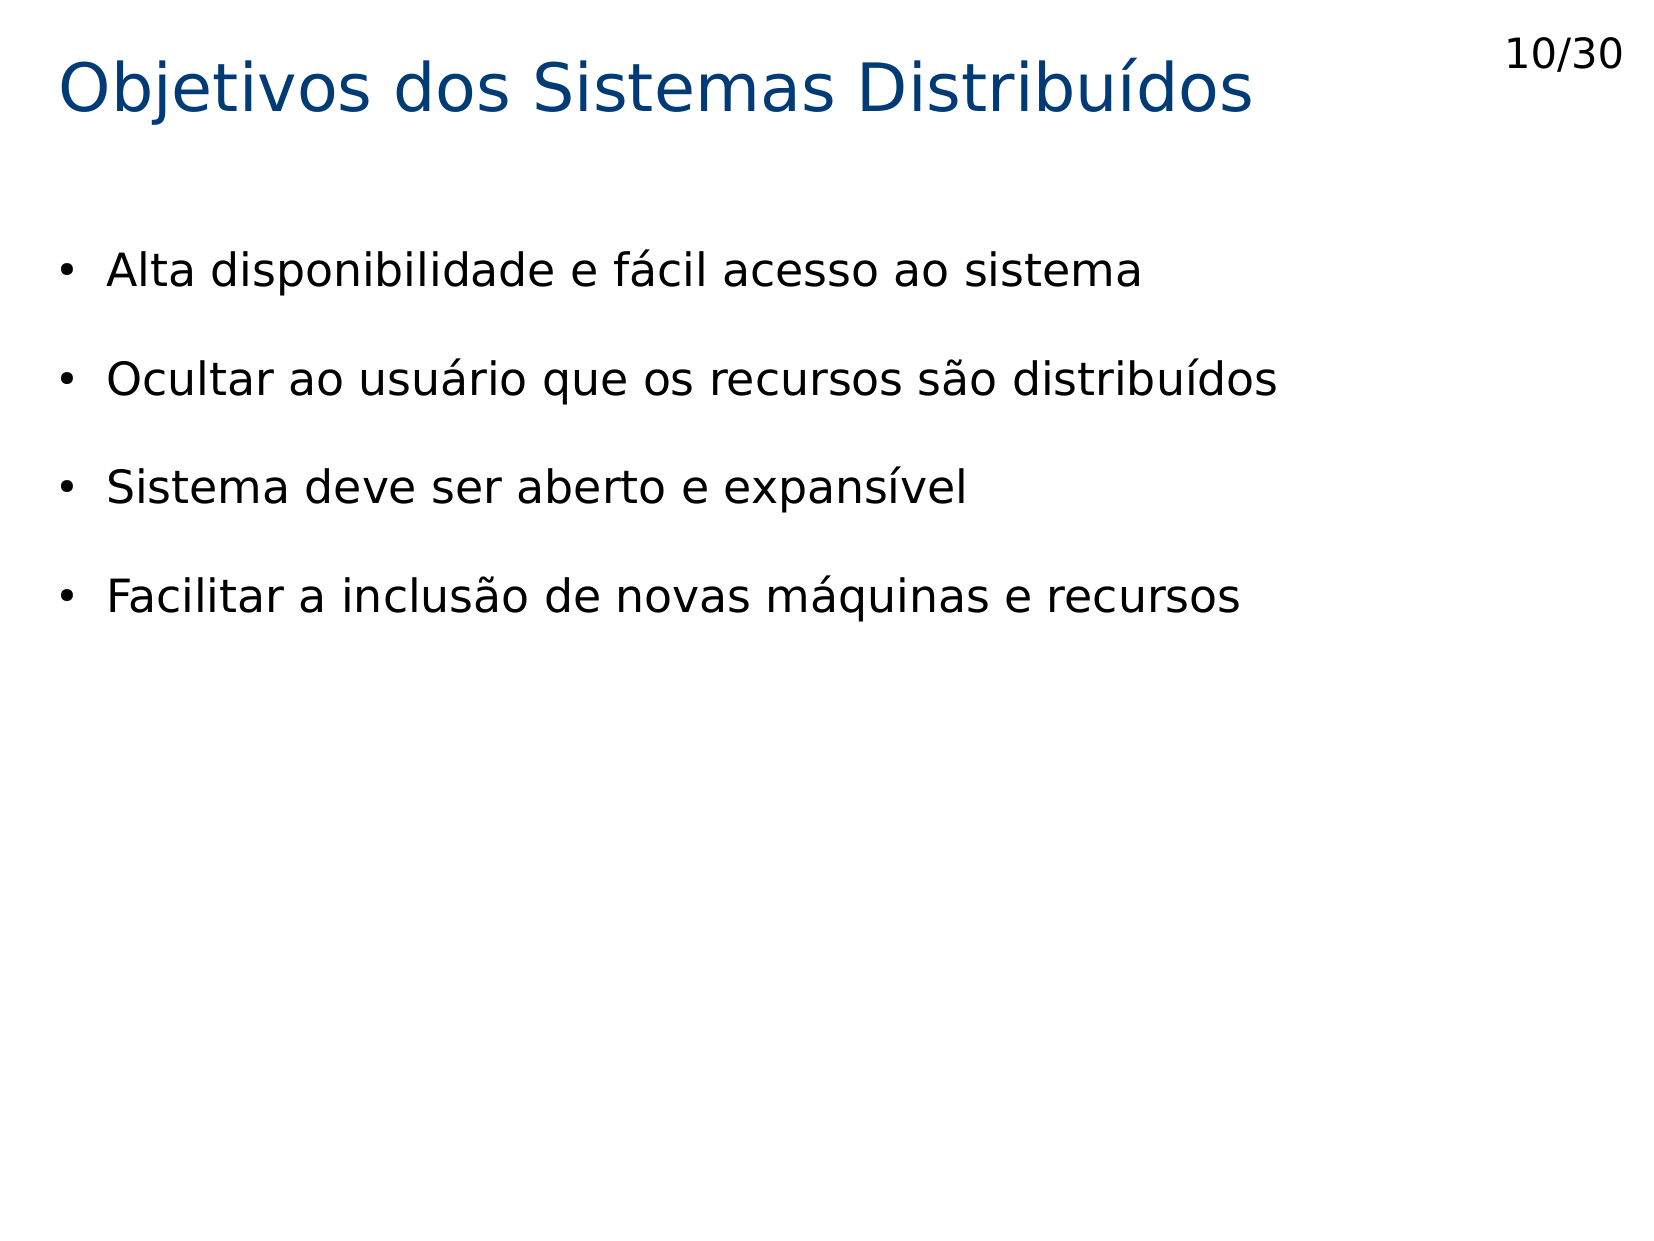

# Objetivos dos Sistemas Distribuídos
10
Alta disponibilidade e fácil acesso ao sistema
Ocultar ao usuário que os recursos são distribuídos
Sistema deve ser aberto e expansível
Facilitar a inclusão de novas máquinas e recursos